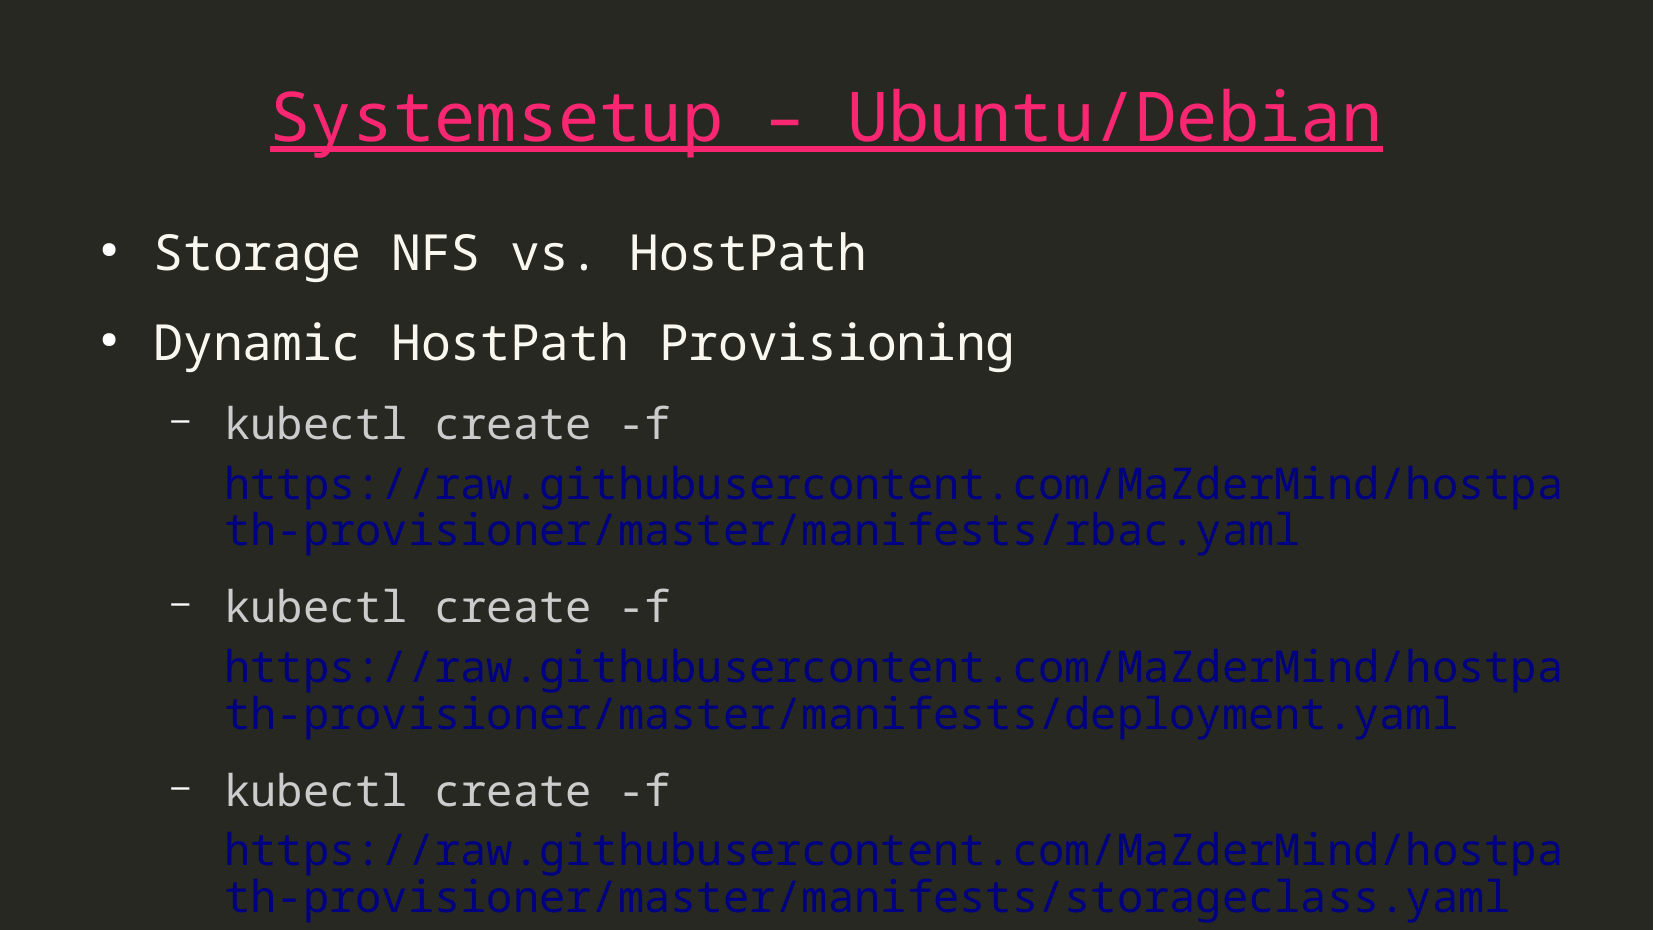

# Systemsetup – Ubuntu/Debian
Storage NFS vs. HostPath
Dynamic HostPath Provisioning
kubectl create -f https://raw.githubusercontent.com/MaZderMind/hostpath-provisioner/master/manifests/rbac.yaml
kubectl create -f https://raw.githubusercontent.com/MaZderMind/hostpath-provisioner/master/manifests/deployment.yaml
kubectl create -f https://raw.githubusercontent.com/MaZderMind/hostpath-provisioner/master/manifests/storageclass.yaml